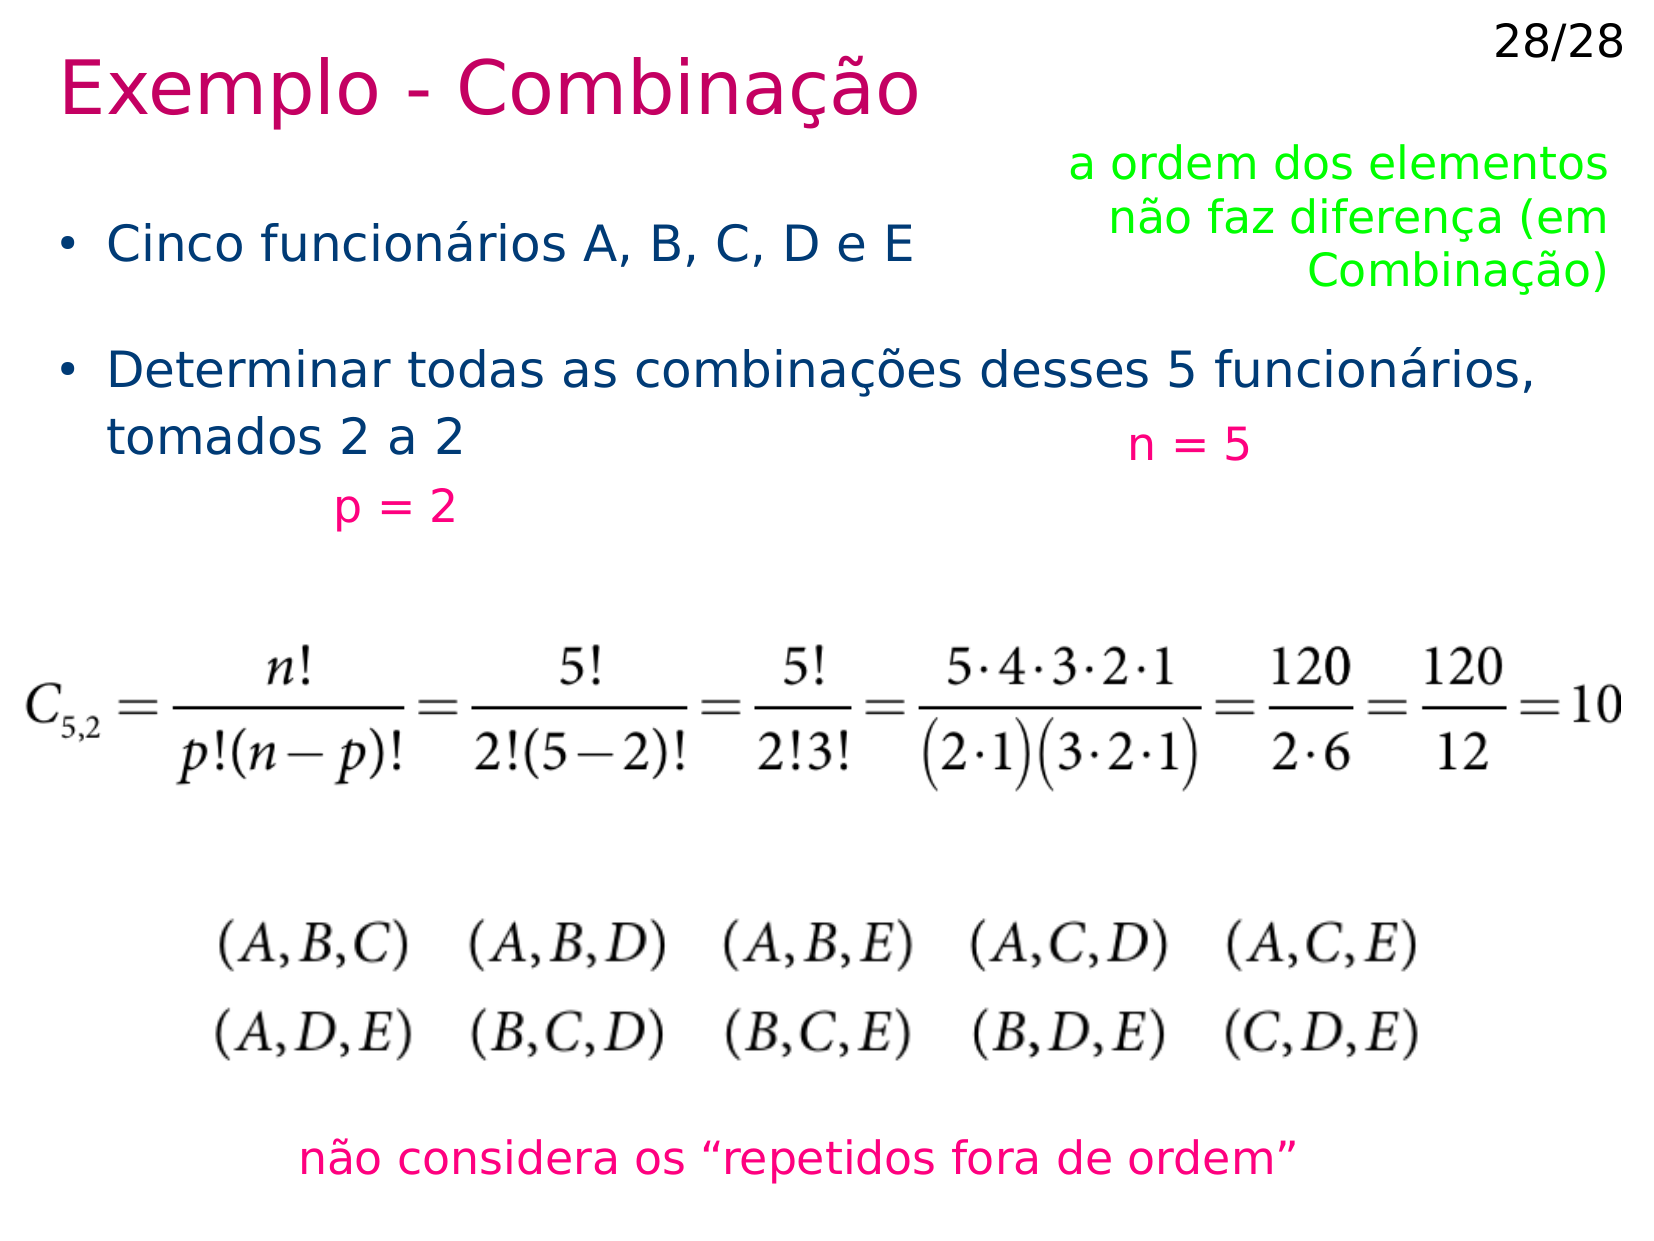

28
# Exemplo - Combinação
a ordem dos elementos não faz diferença (em Combinação)
Cinco funcionários A, B, C, D e E
Determinar todas as combinações desses 5 funcionários, tomados 2 a 2
 n = 5
p = 2
não considera os “repetidos fora de ordem”